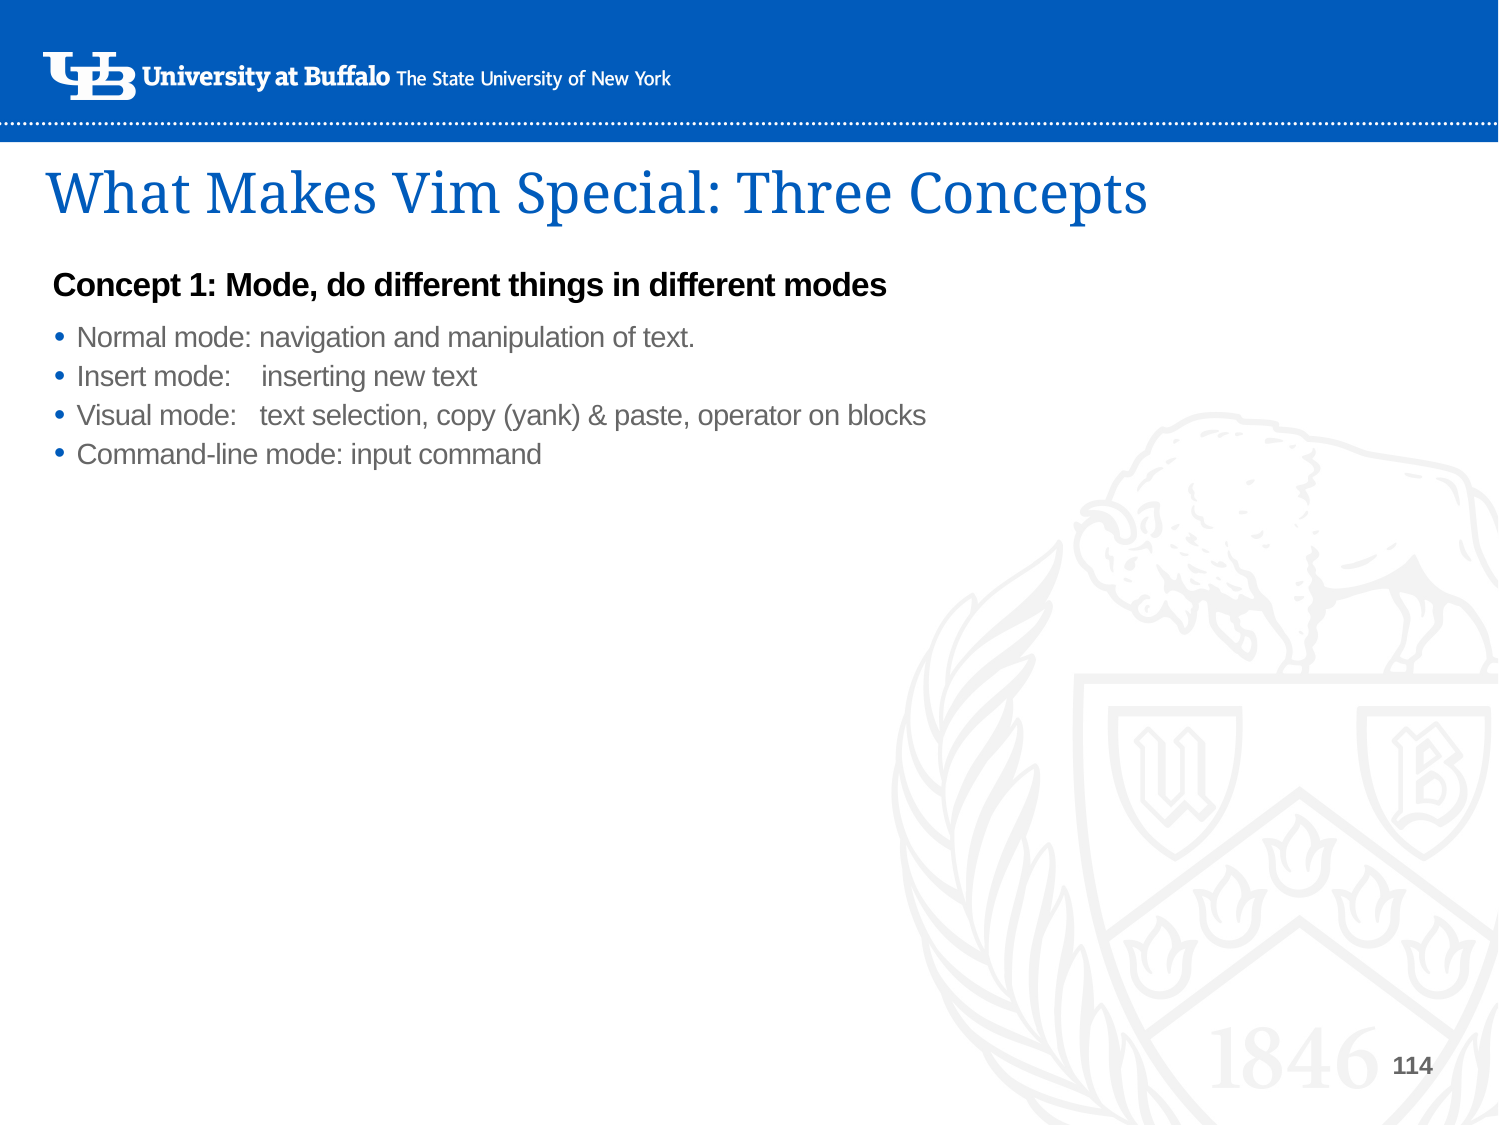

# What Makes Vim Special: Three Concepts
Concept 1: Mode, do different things in different modes
Normal mode: navigation and manipulation of text.
Insert mode: inserting new text
Visual mode: text selection, copy (yank) & paste, operator on blocks
Command-line mode: input command